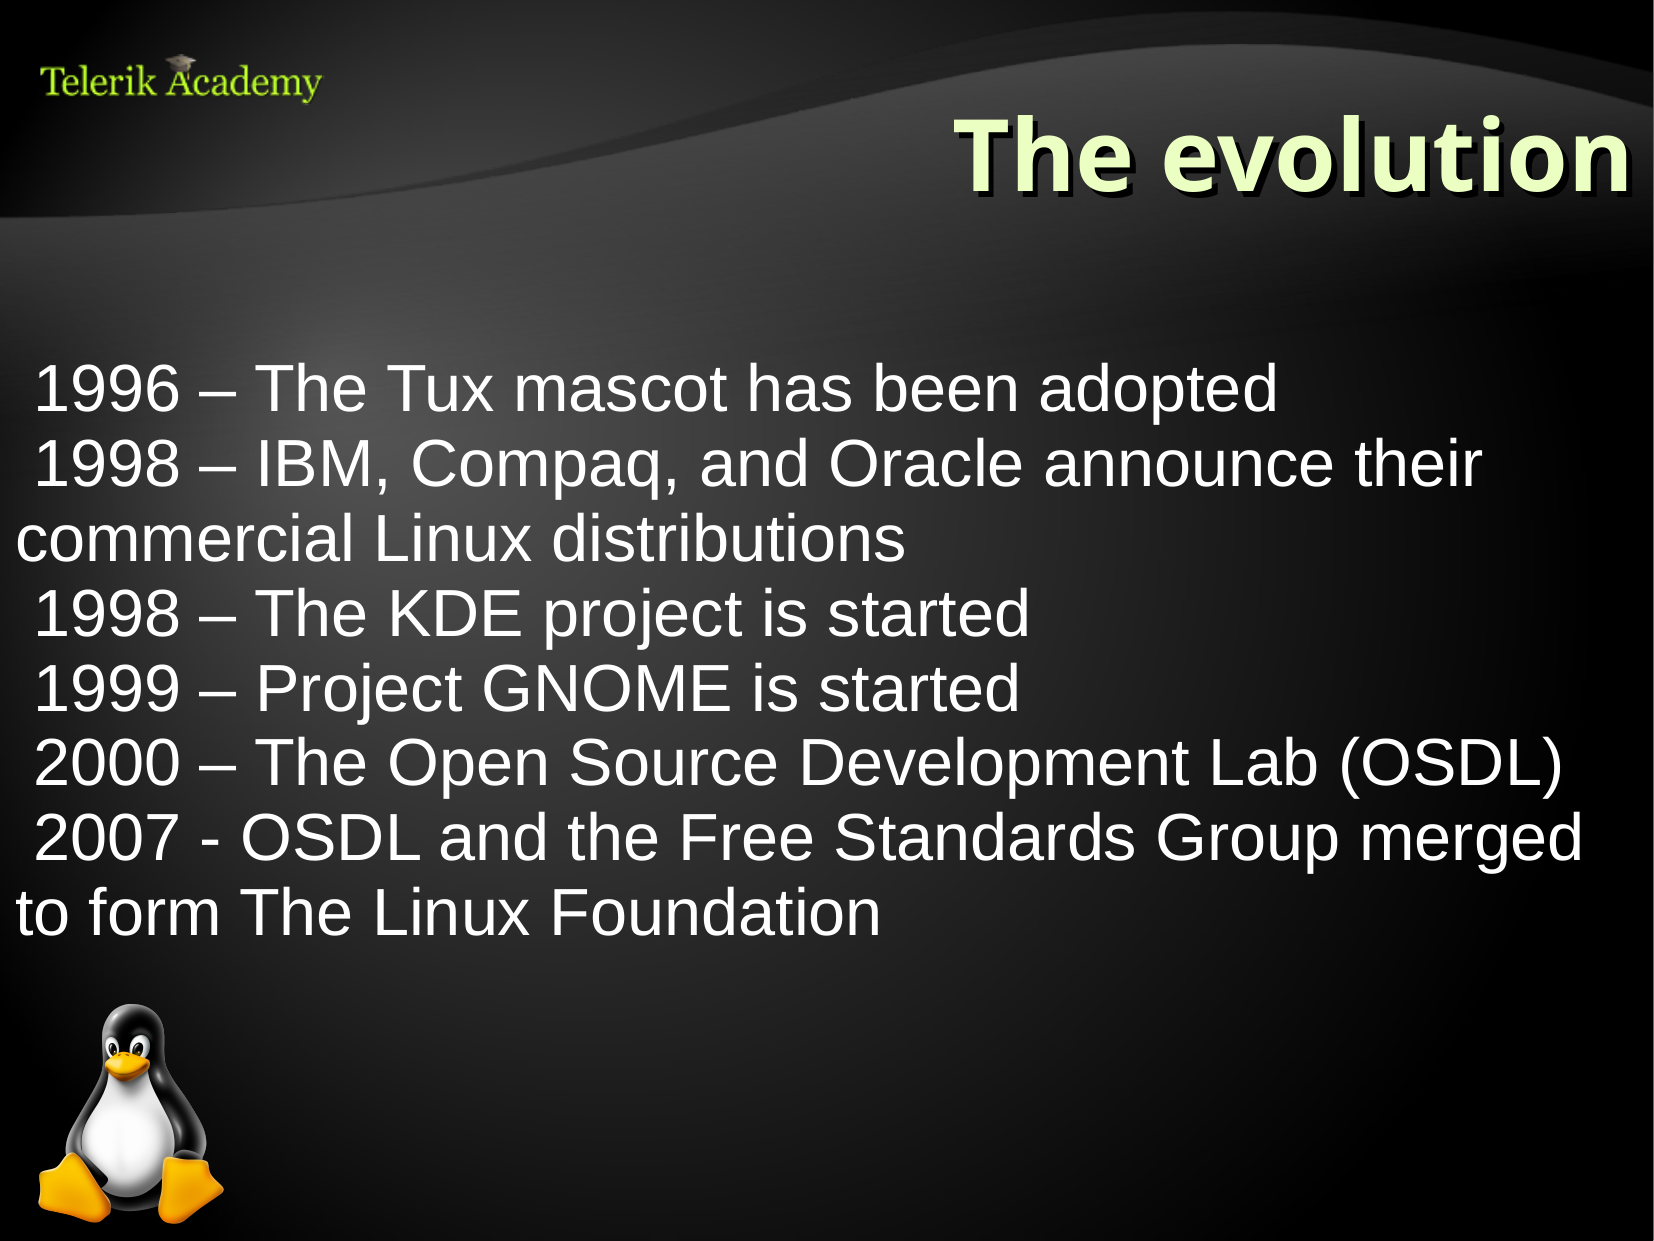

# The evolution
 1996 – The Tux mascot has been adopted
 1998 – IBM, Compaq, and Oracle announce their commercial Linux distributions
 1998 – The KDE project is started
 1999 – Project GNOME is started
 2000 – The Open Source Development Lab (OSDL)
 2007 - OSDL and the Free Standards Group merged to form The Linux Foundation